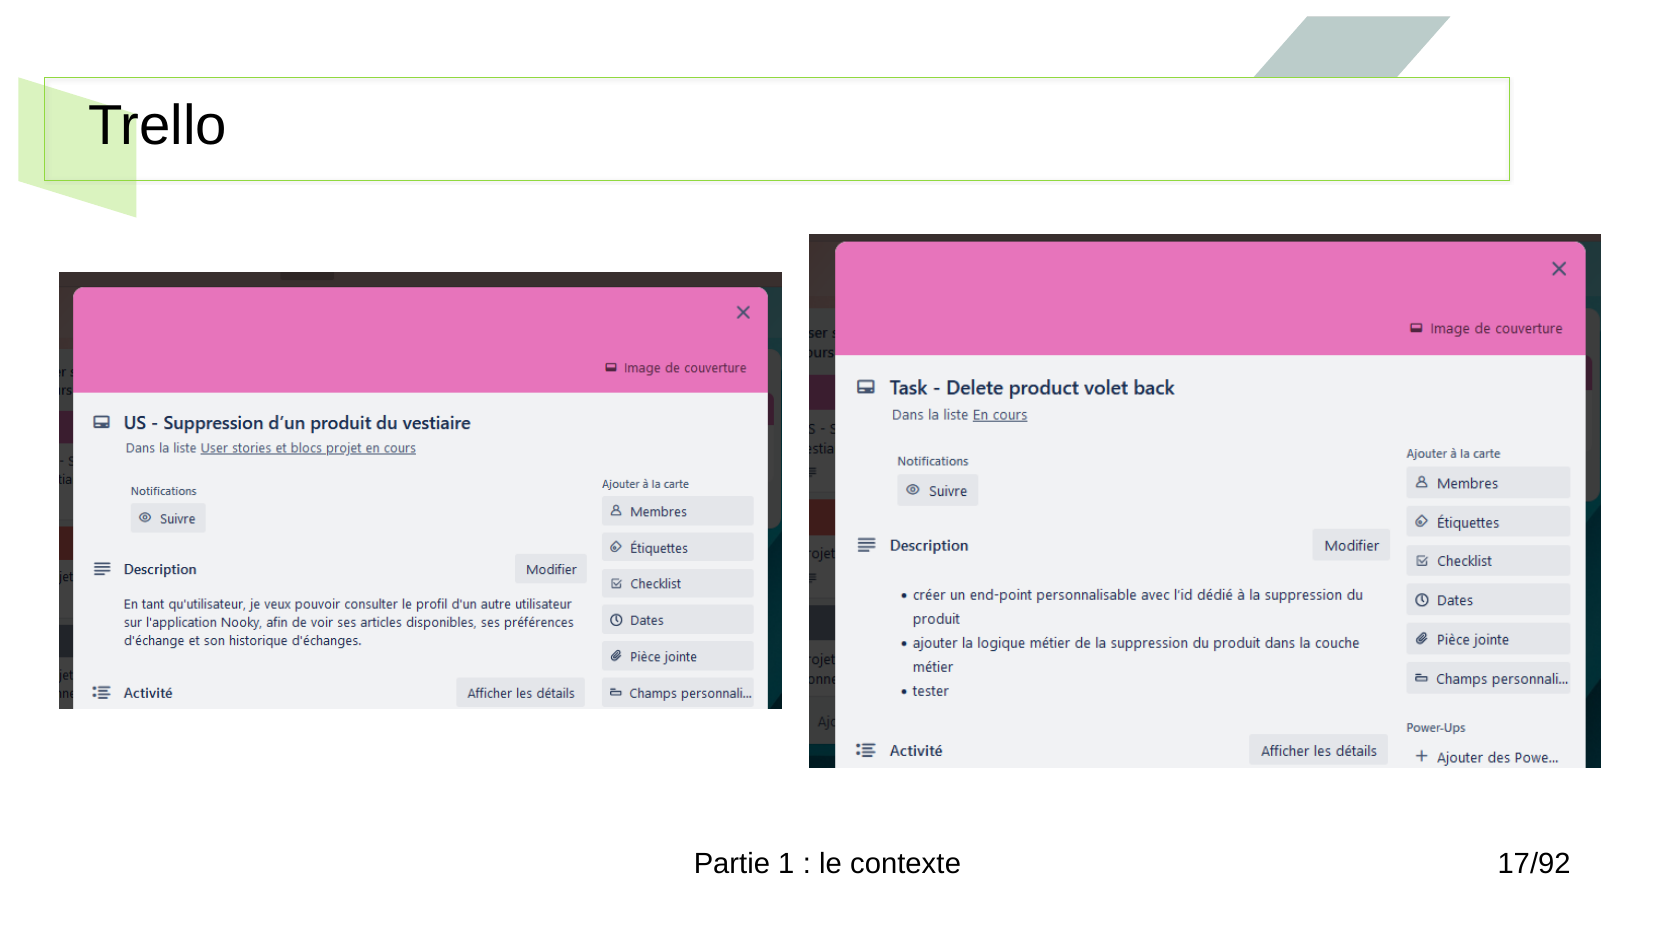

# Trello
Partie 1 : le contexte
17